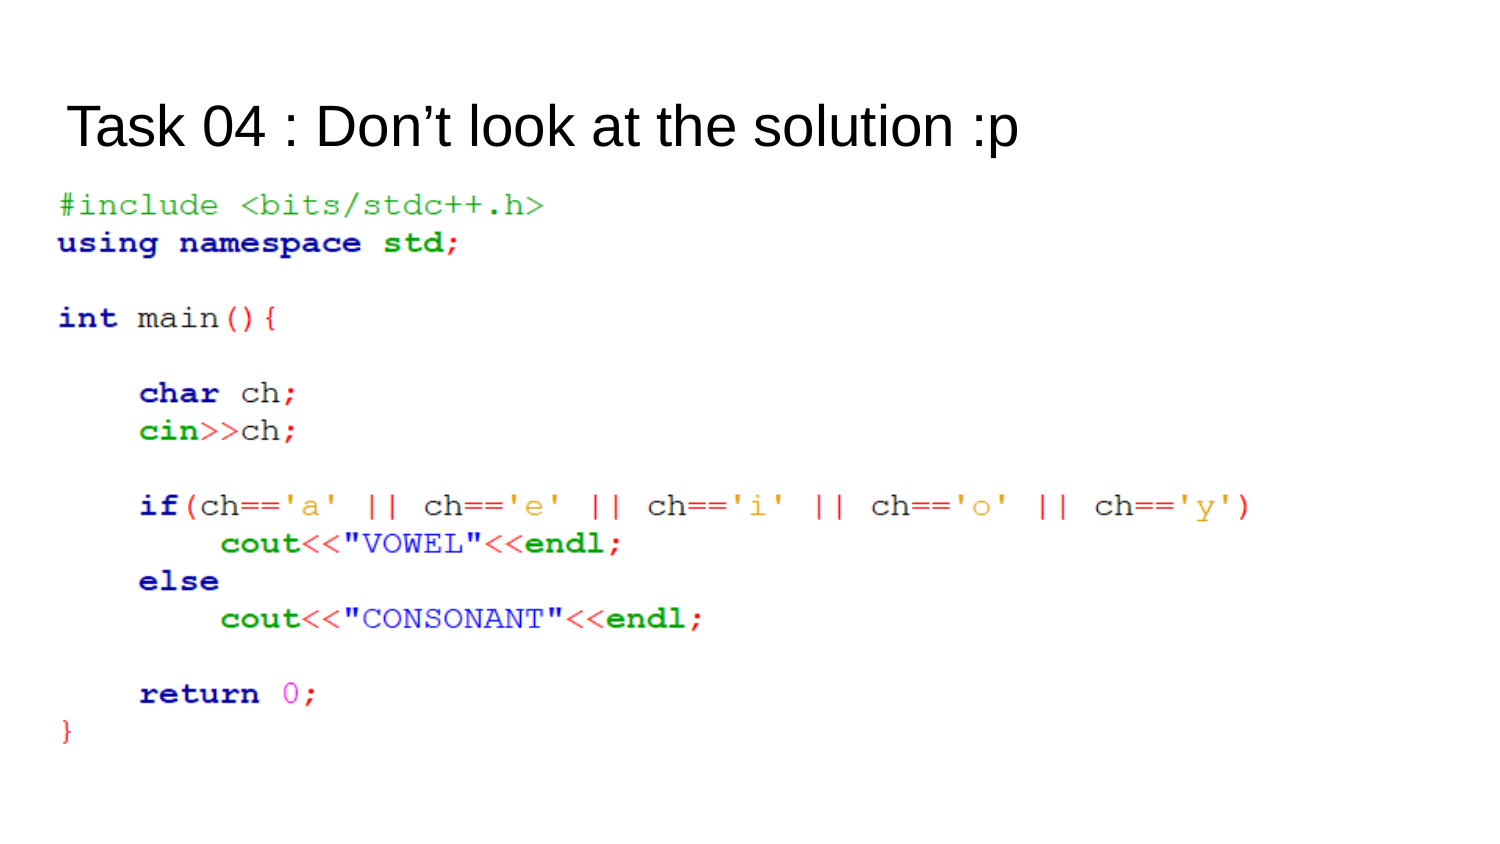

# Task 04 : Don’t look at the solution :p